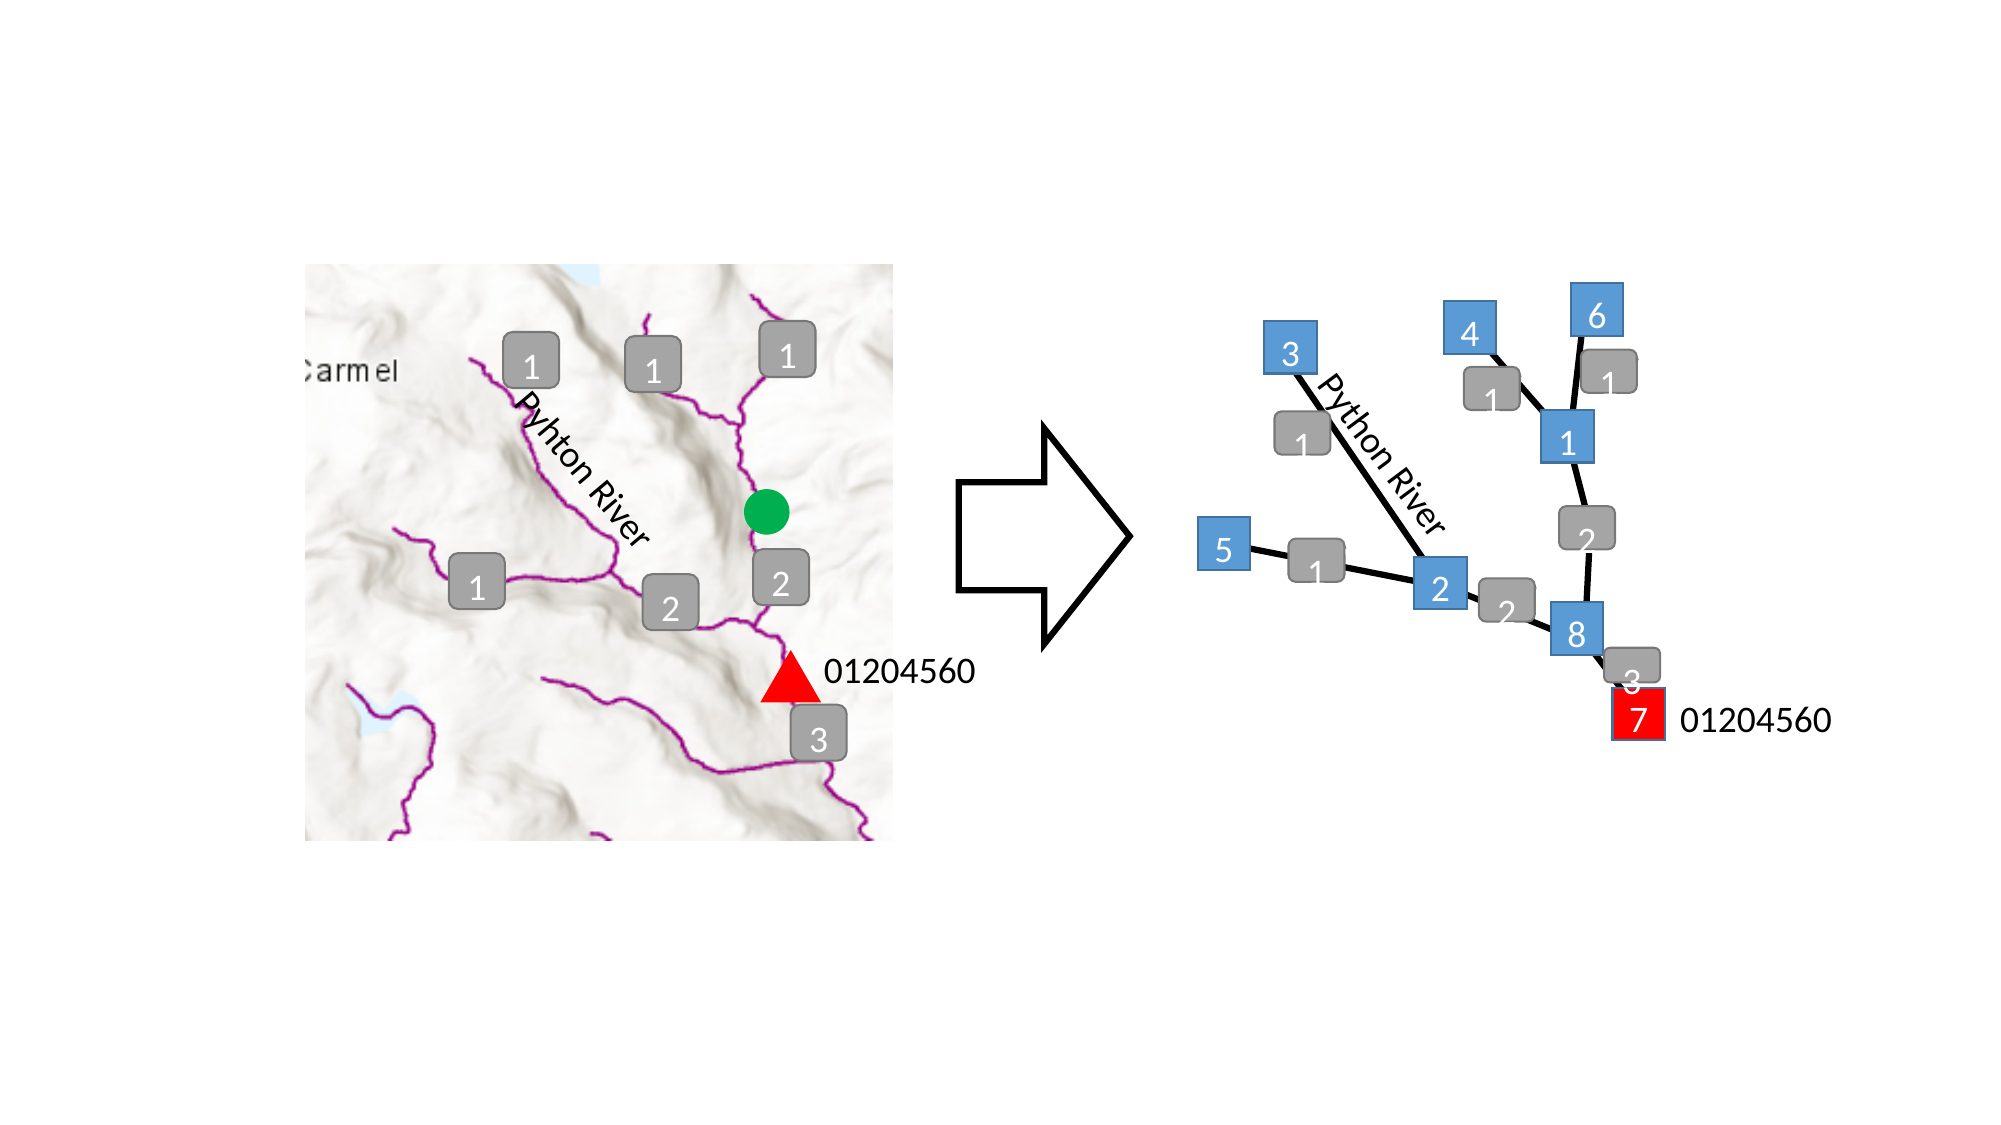

01204560
6
4
3
1
5
2
8
7
1
1
1
1
1
1
Python River
Pyhton River
2
1
2
1
2
2
3
01204560
3